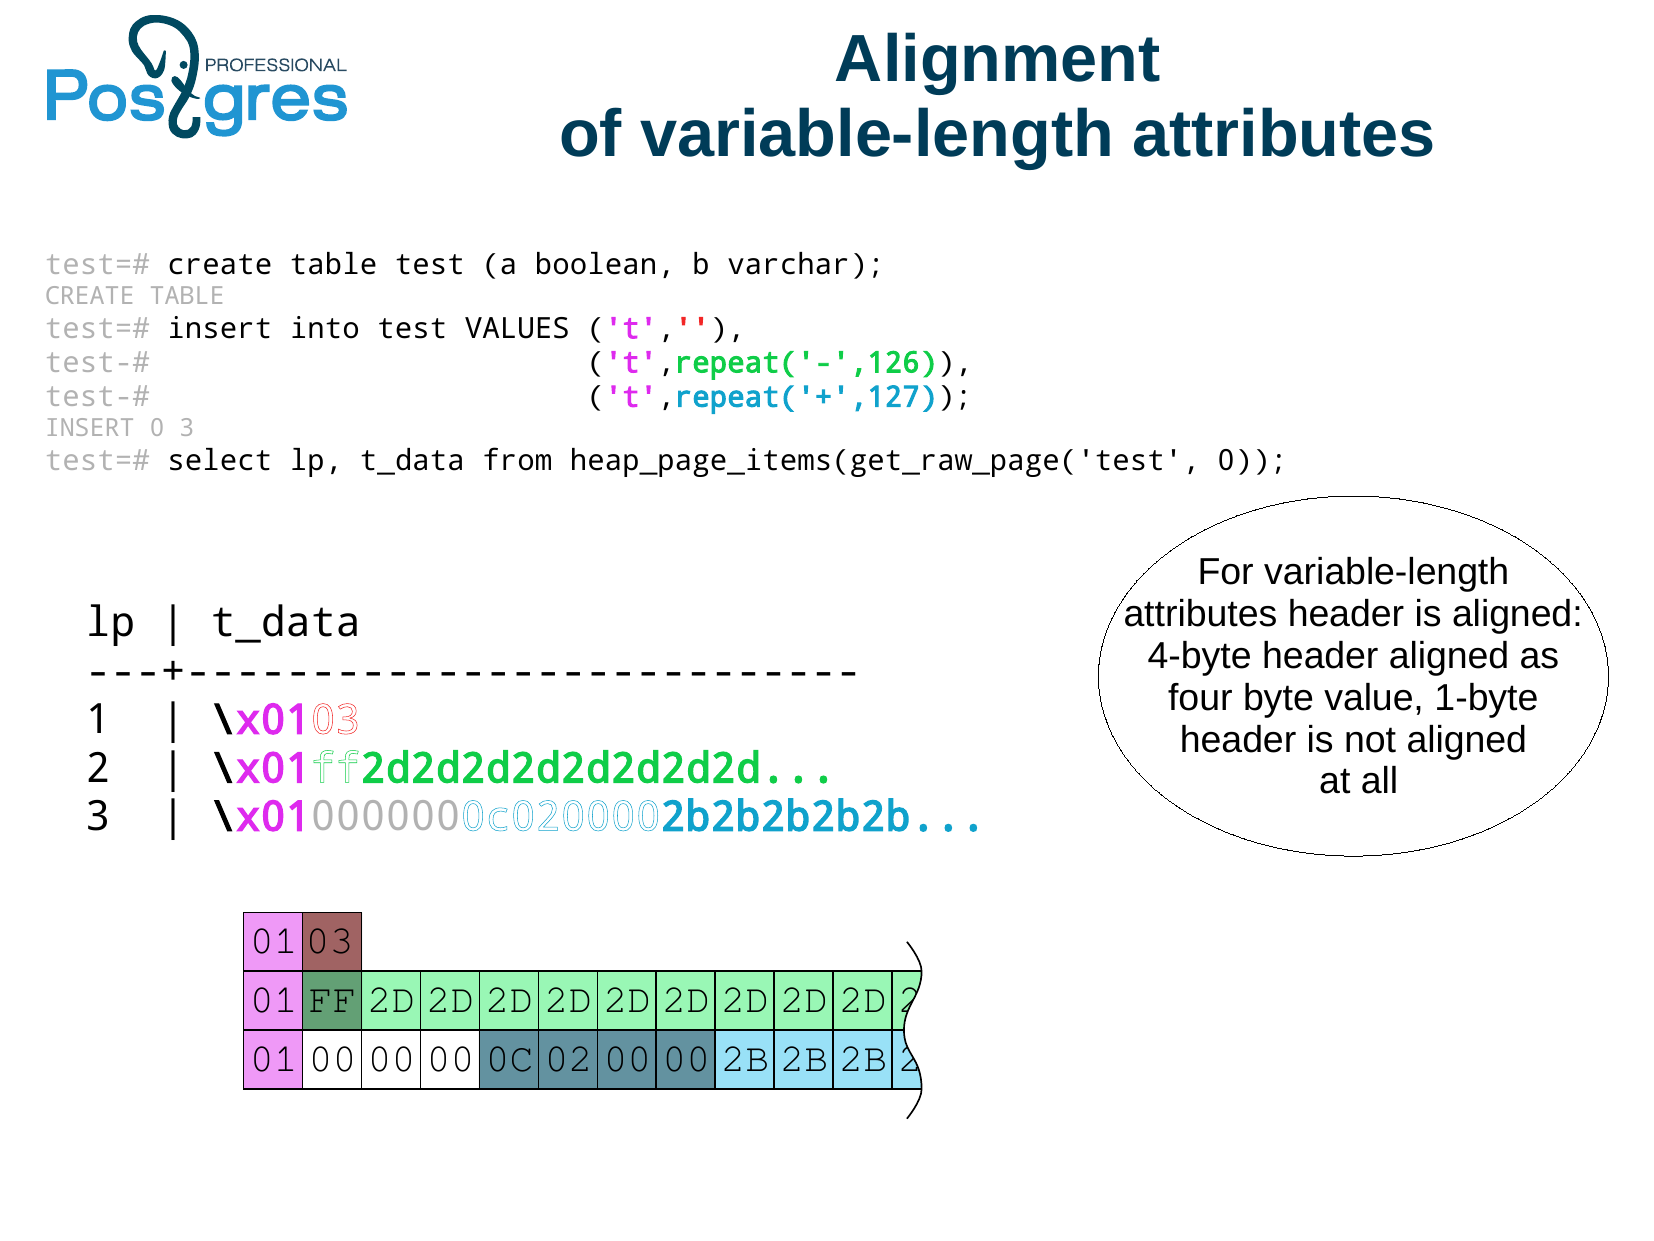

# Alignment of variable-length attributes
test=# create table test (a boolean, b varchar);
CREATE TABLE
test=# insert into test VALUES ('t',''),
test-# ('t',repeat('-',126)),
test-# ('t',repeat('+',127));
INSERT 0 3
test=# select lp, t_data from heap_page_items(get_raw_page('test', 0));
For variable-length
attributes header is aligned:
4-byte header aligned as
four byte value, 1-byte
header is not aligned
 at all
lp | t_data
---+---------------------------
1 | \x0103
2 | \x01ff2d2d2d2d2d2d2d2d...
3 | \x010000000c0200002b2b2b2b2b...